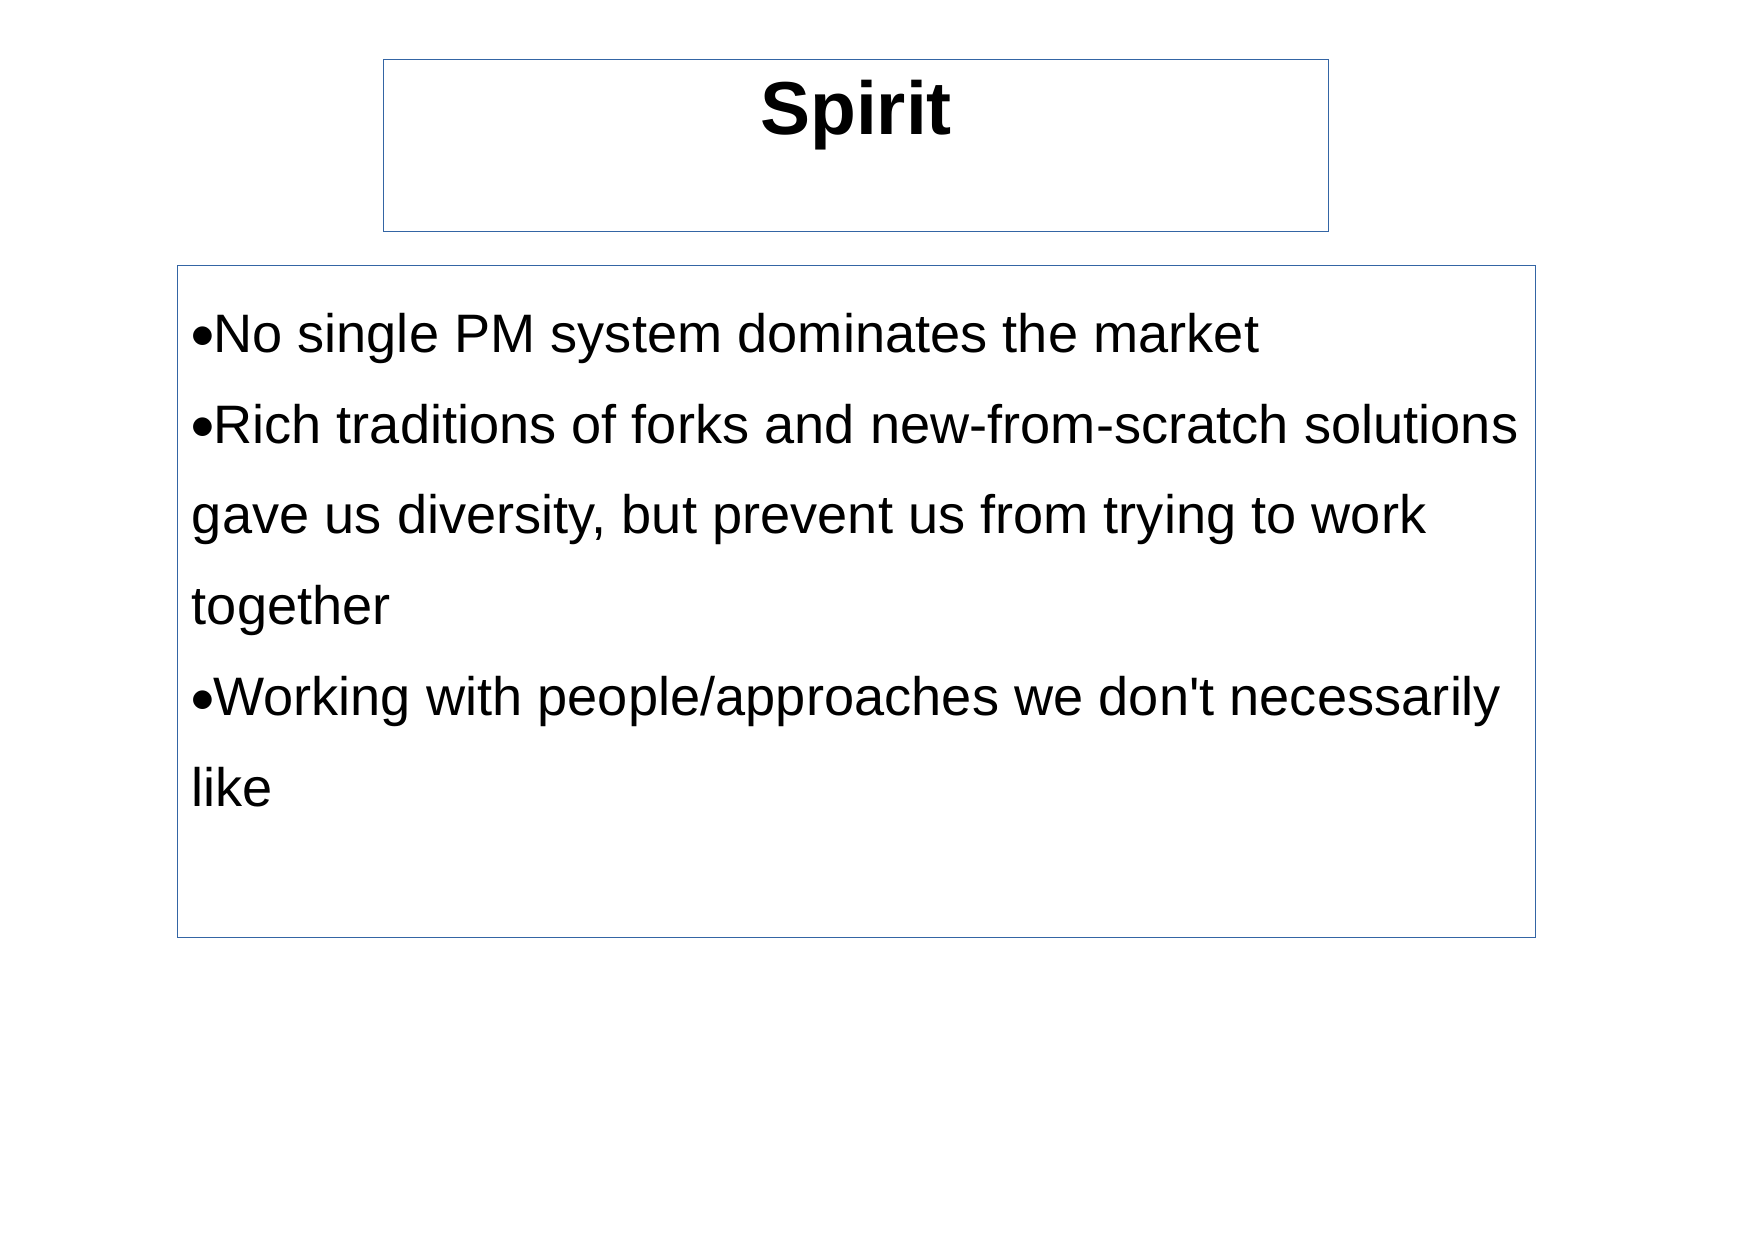

Spirit
No single PM system dominates the market
Rich traditions of forks and new-from-scratch solutions gave us diversity, but prevent us from trying to work together
Working with people/approaches we don't necessarily like